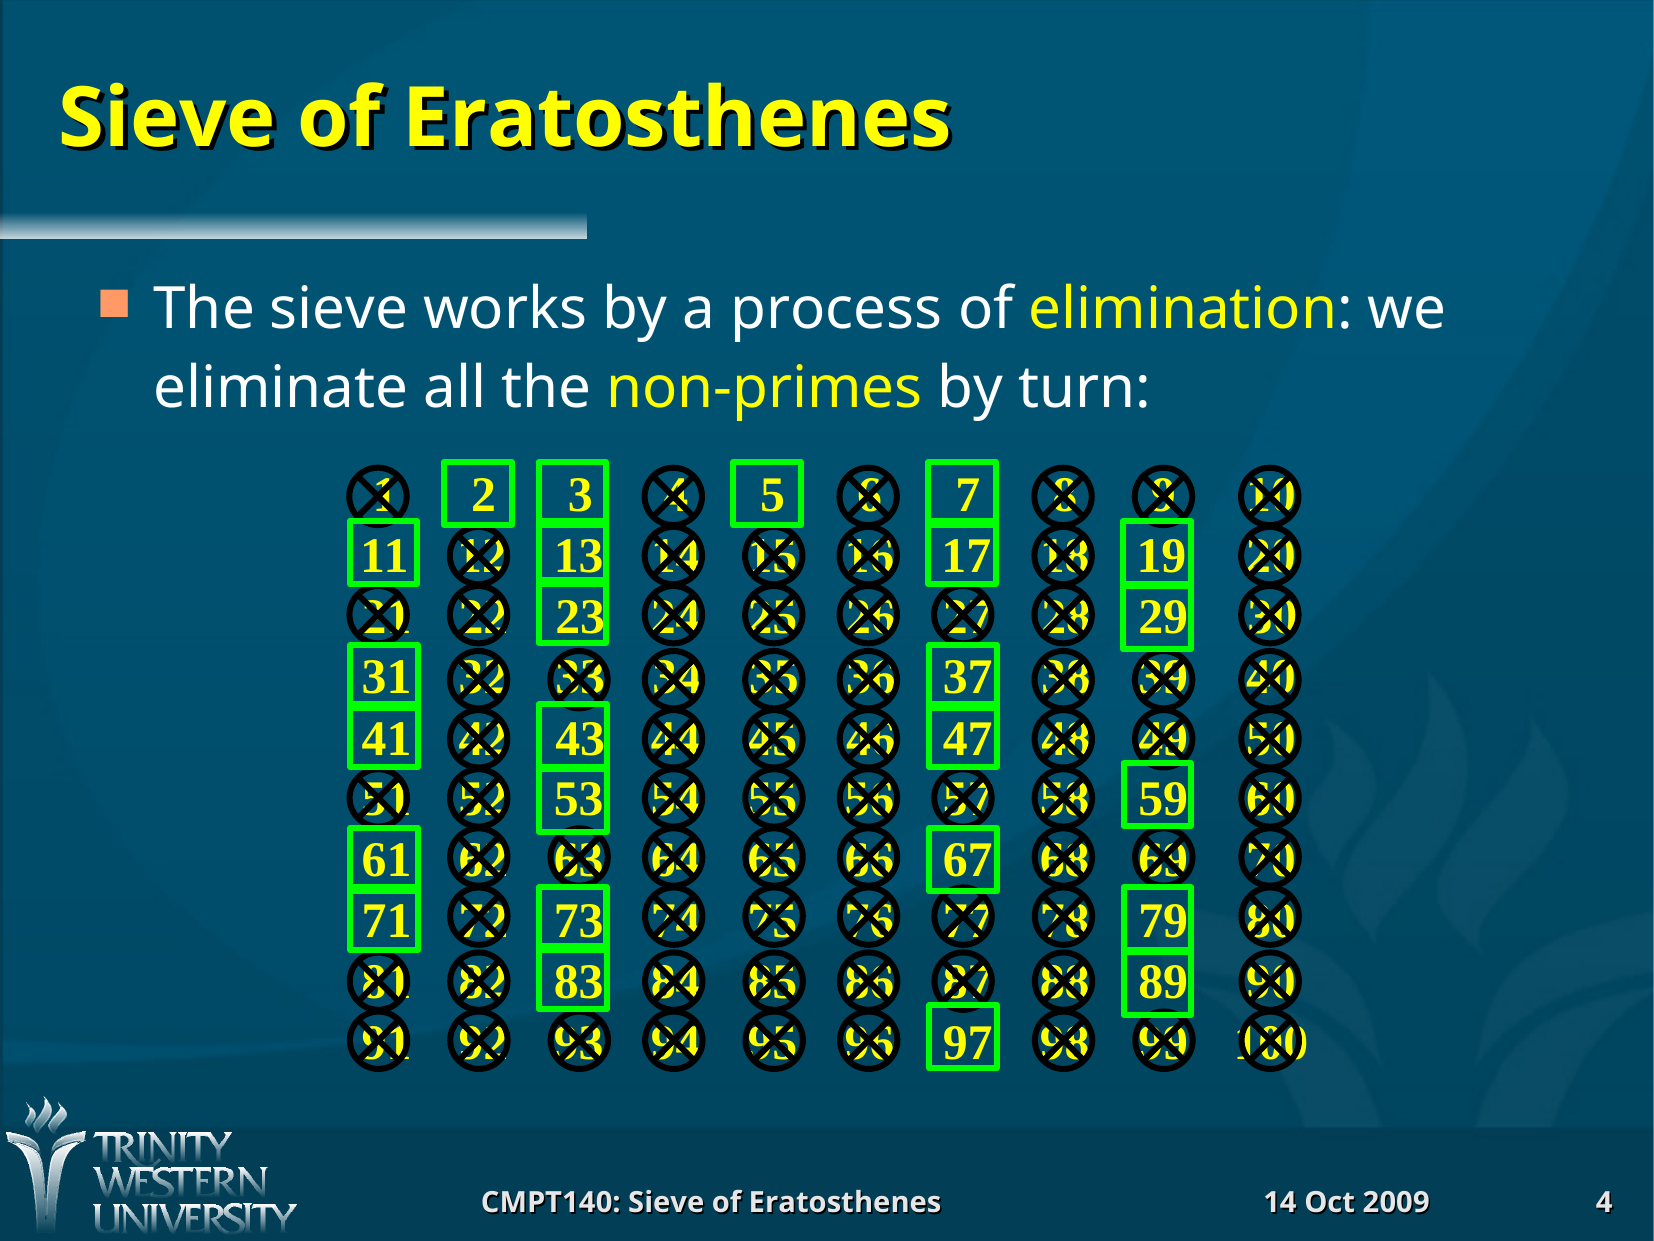

# Sieve of Eratosthenes
The sieve works by a process of elimination: we eliminate all the non-primes by turn:
CMPT140: Sieve of Eratosthenes
14 Oct 2009
4